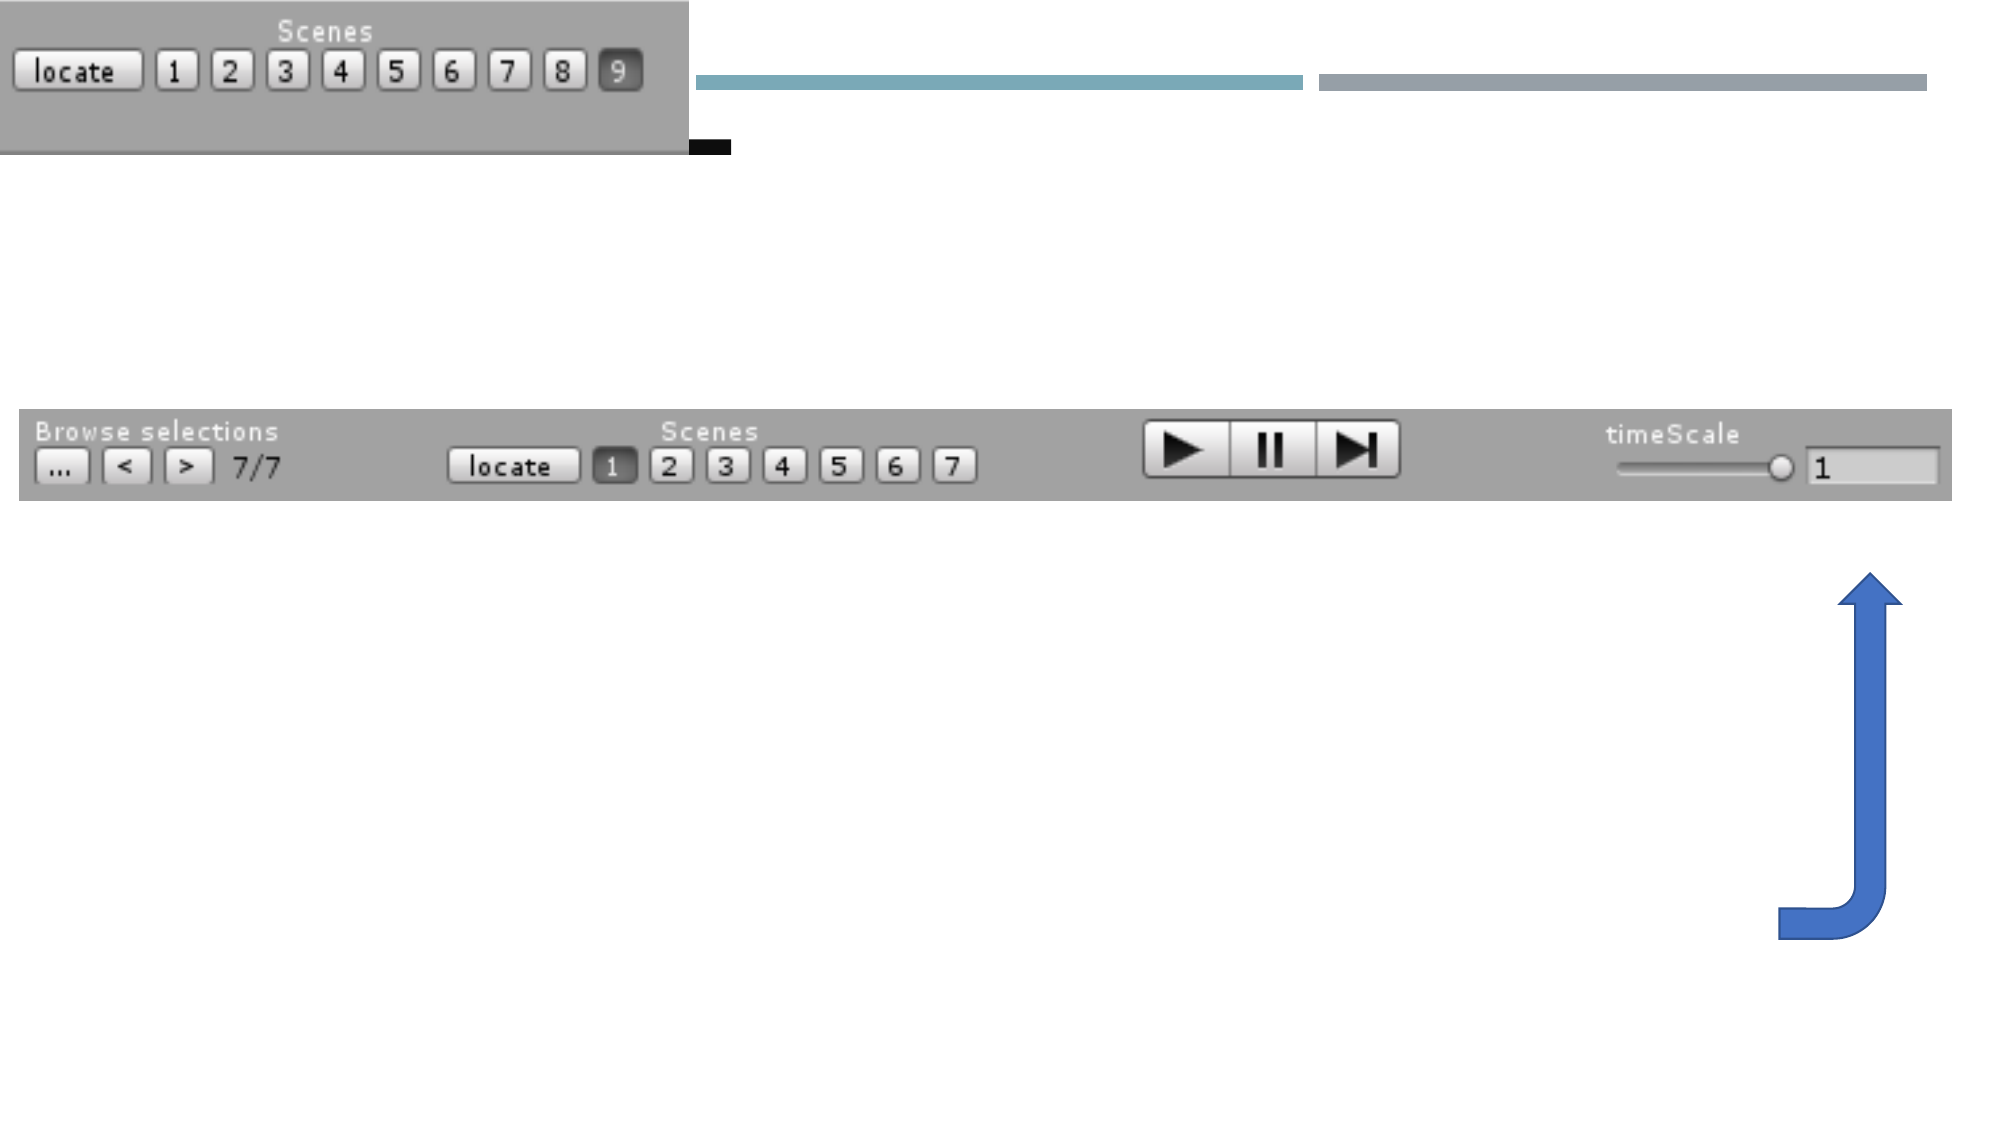

# 9) Change timeScale easly
Quickly change timeScale while testing your game !